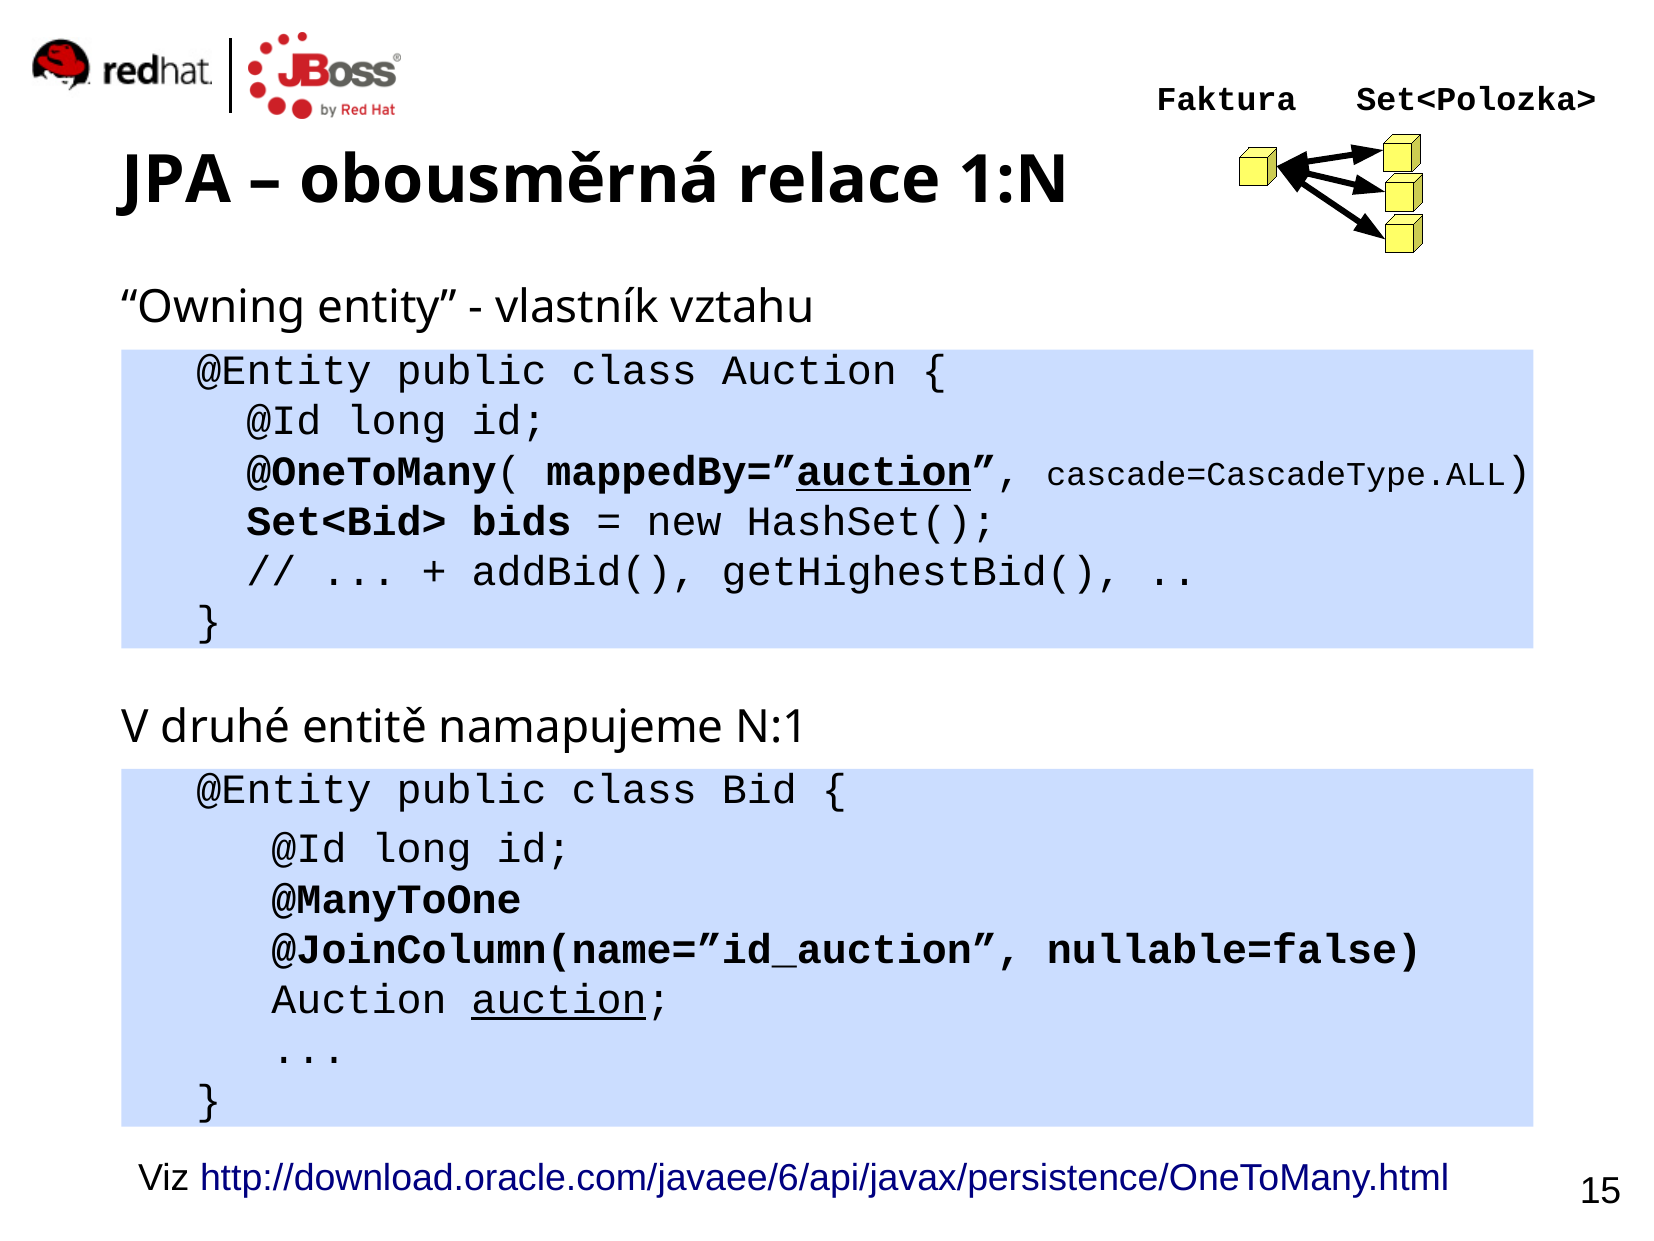

Faktura Set<Polozka>
# JPA – obousměrná relace 1:N
“Owning entity” - vlastník vztahu
@Entity public class Auction {
 @Id long id;
 @OneToMany( mappedBy=”auction”, cascade=CascadeType.ALL)
 Set<Bid> bids = new HashSet();
 // ... + addBid(), getHighestBid(), ..
}
V druhé entitě namapujeme N:1
@Entity public class Bid {
@Id long id;
@ManyToOne
@JoinColumn(name=”id_auction”, nullable=false)
Auction auction;
...
}
Viz http://download.oracle.com/javaee/6/api/javax/persistence/OneToMany.html